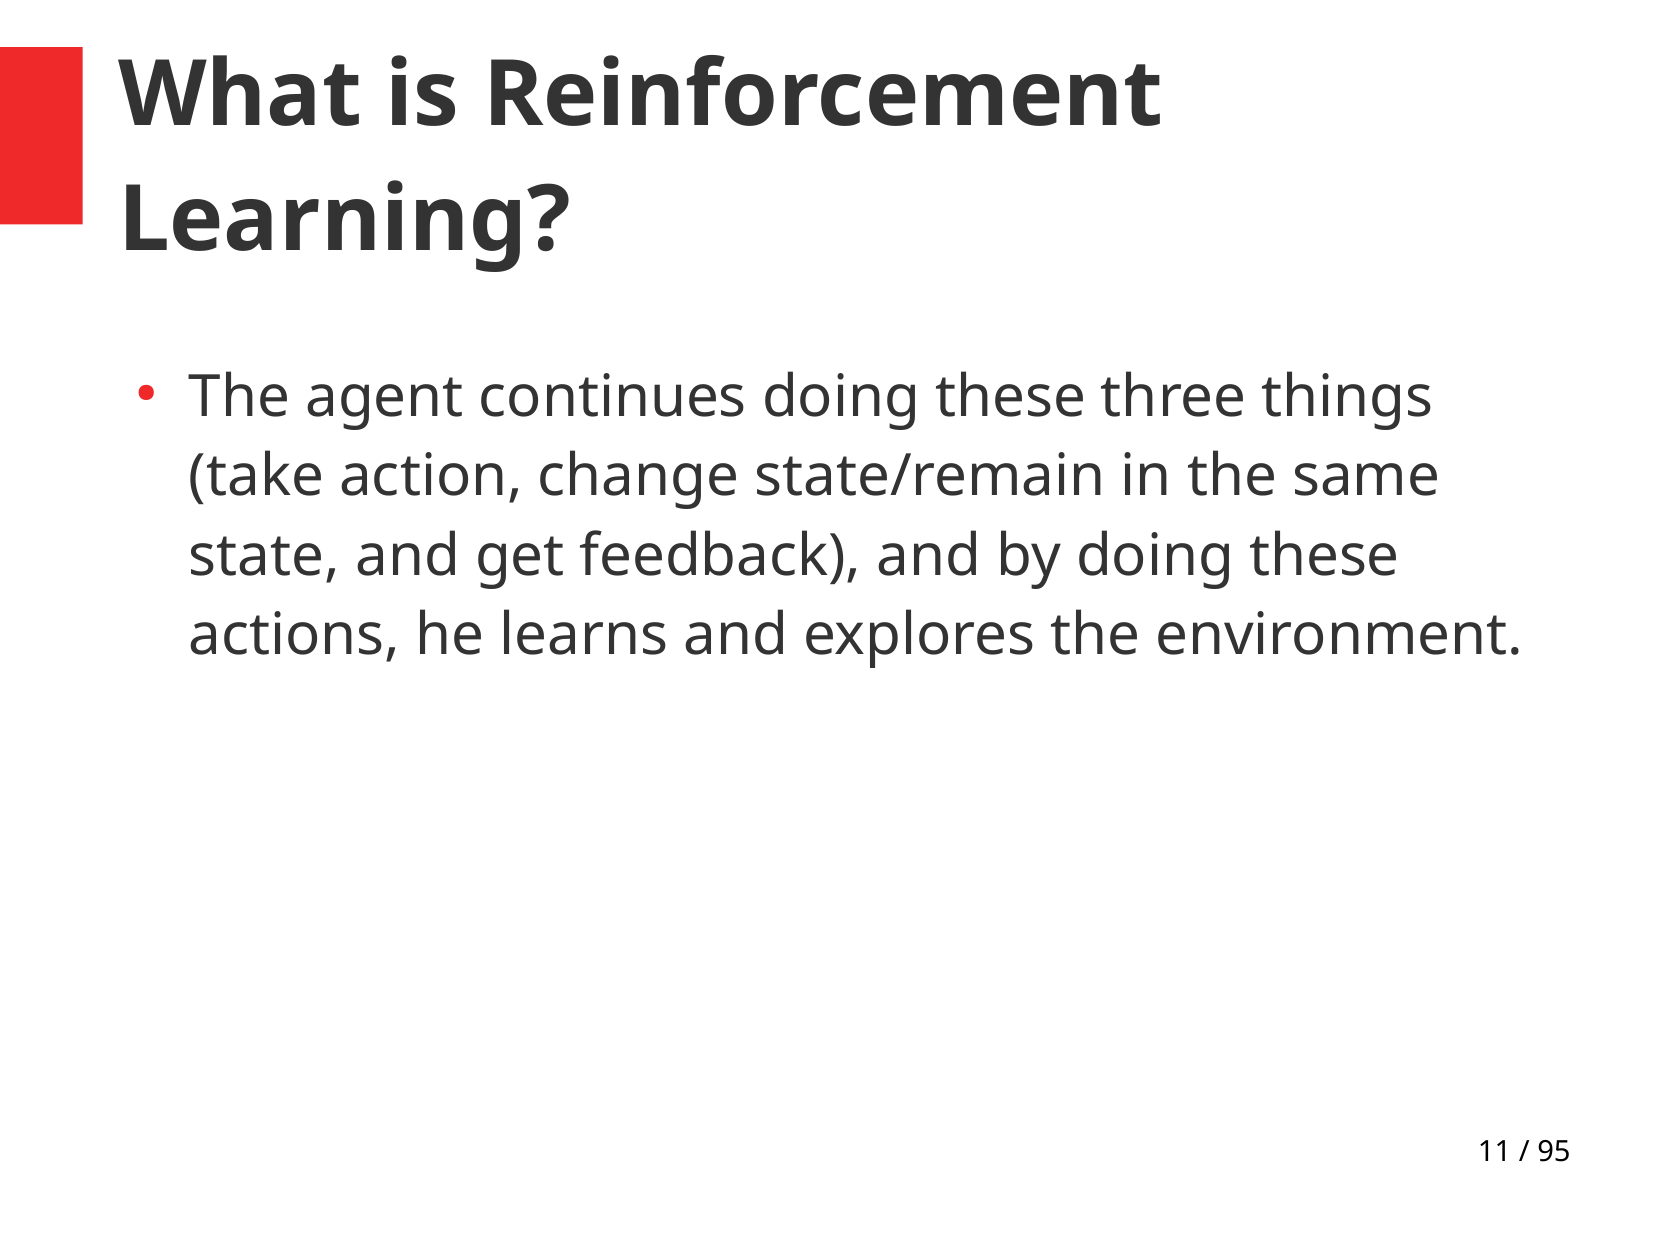

# What is Reinforcement Learning?
The agent continues doing these three things (take action, change state/remain in the same state, and get feedback), and by doing these actions, he learns and explores the environment.
11